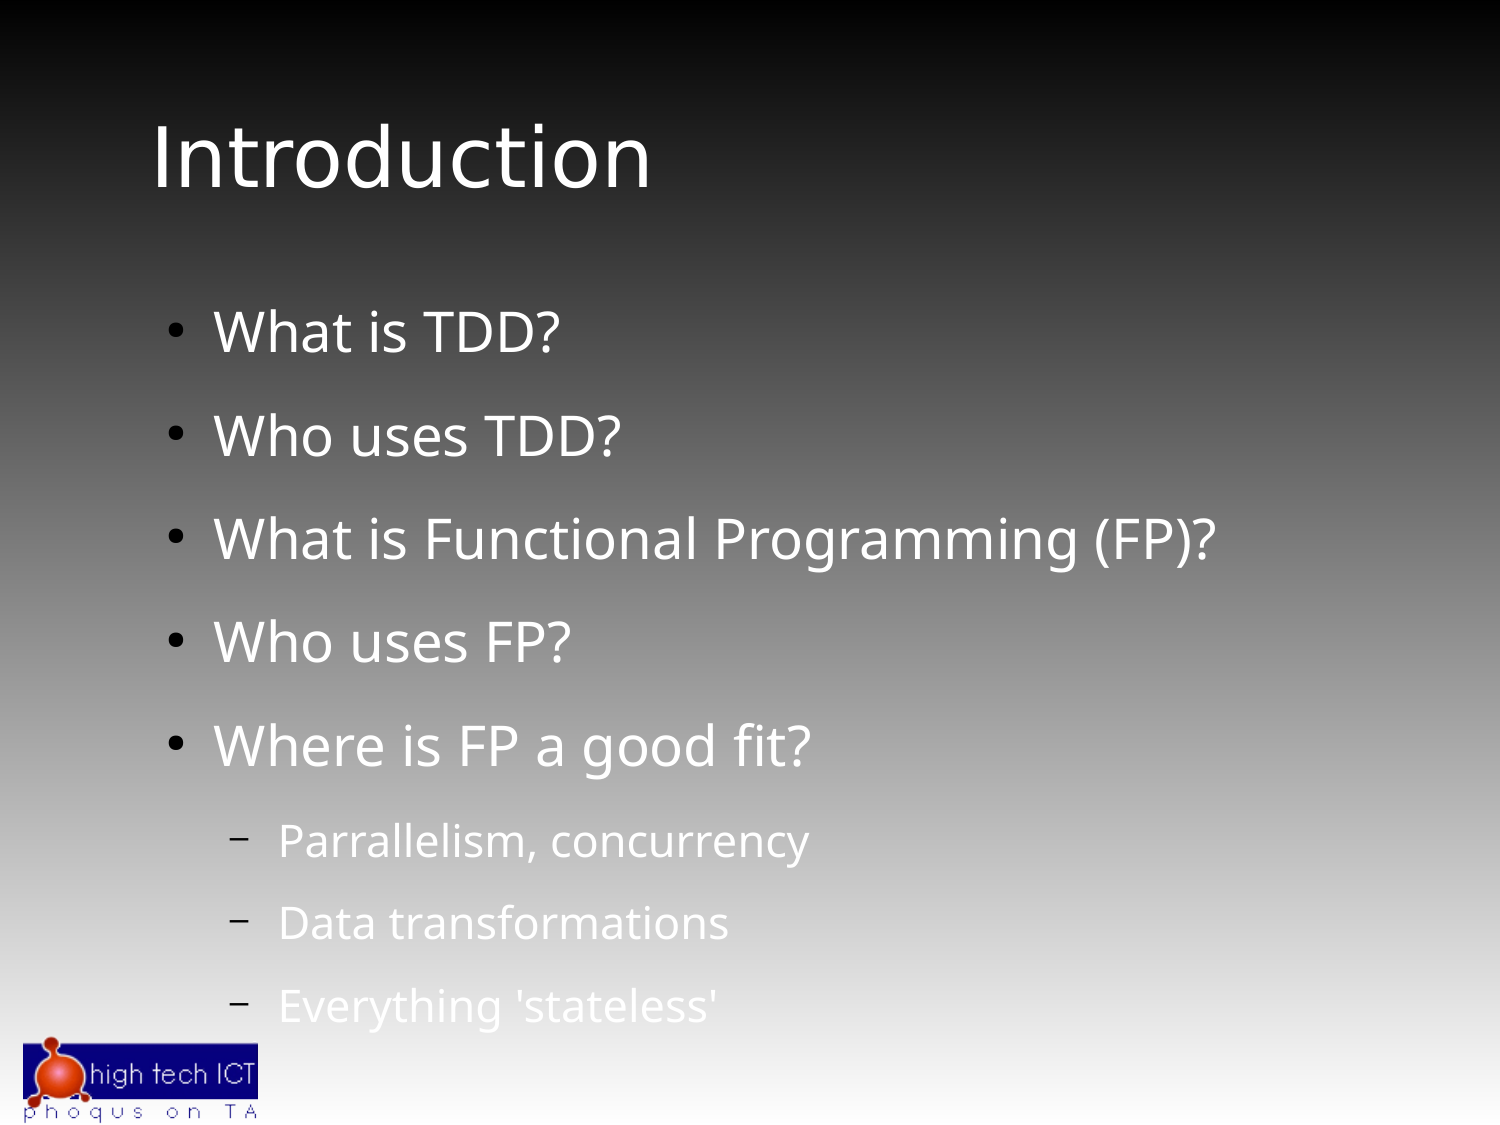

# Introduction
What is TDD?
Who uses TDD?
What is Functional Programming (FP)?
Who uses FP?
Where is FP a good fit?
Parrallelism, concurrency
Data transformations
Everything 'stateless'